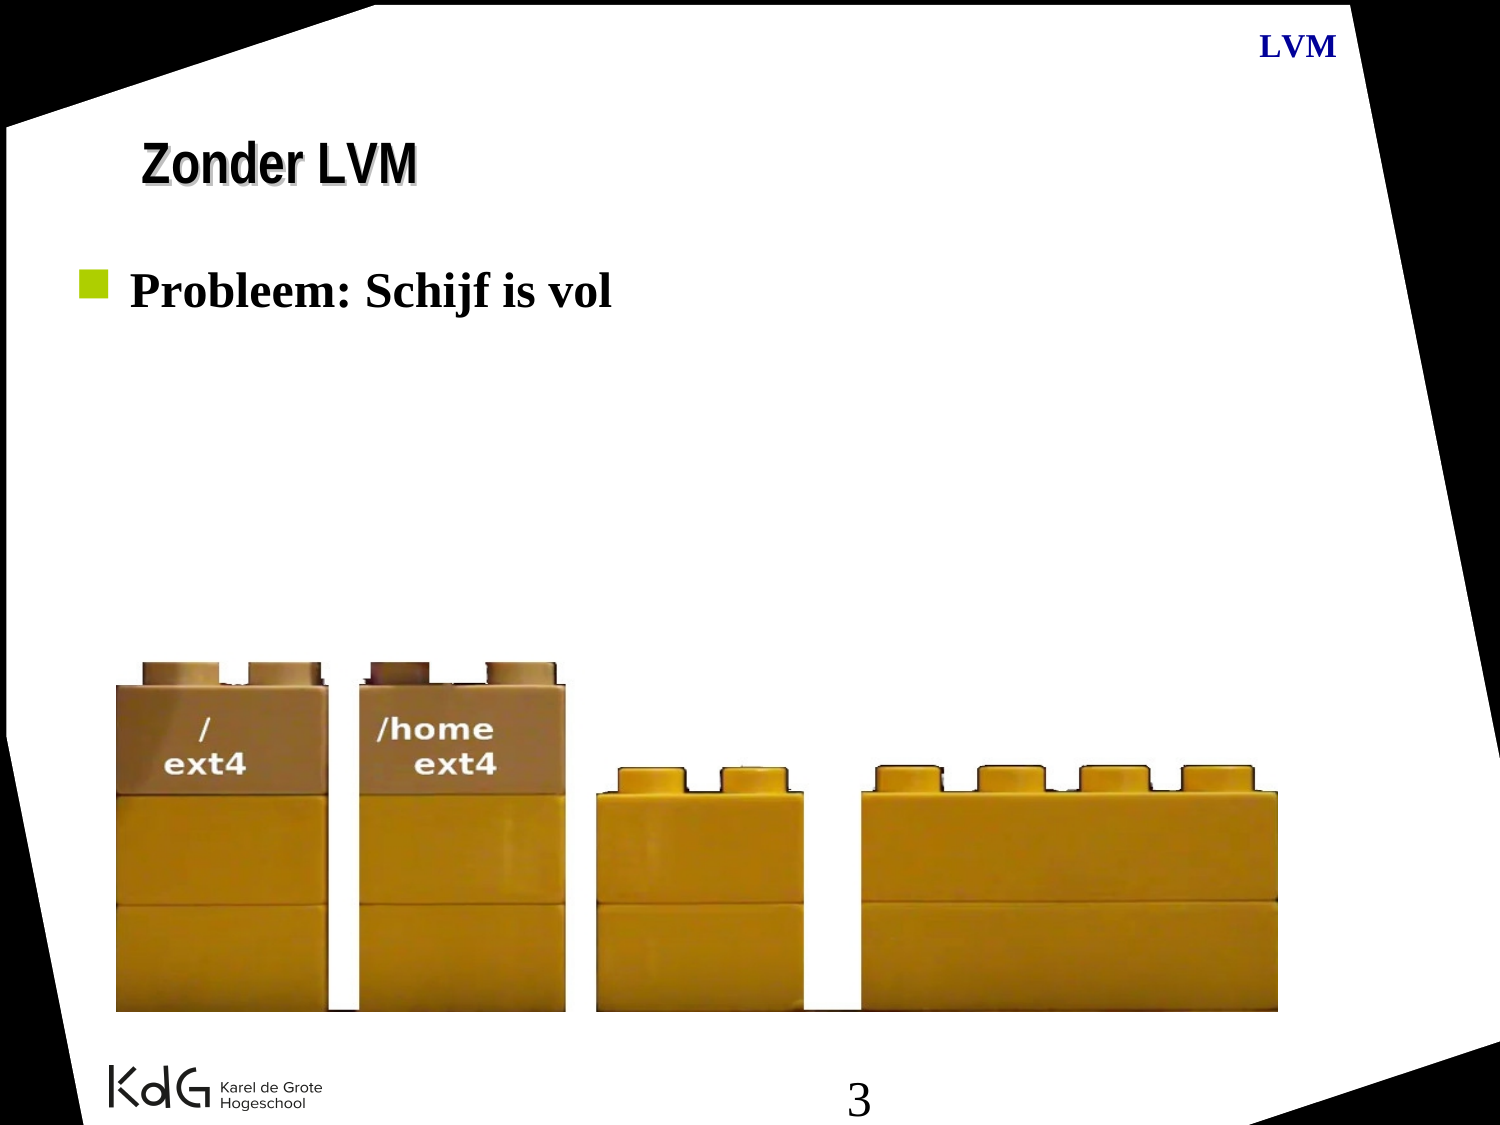

# Zonder LVM
Probleem: Schijf is vol